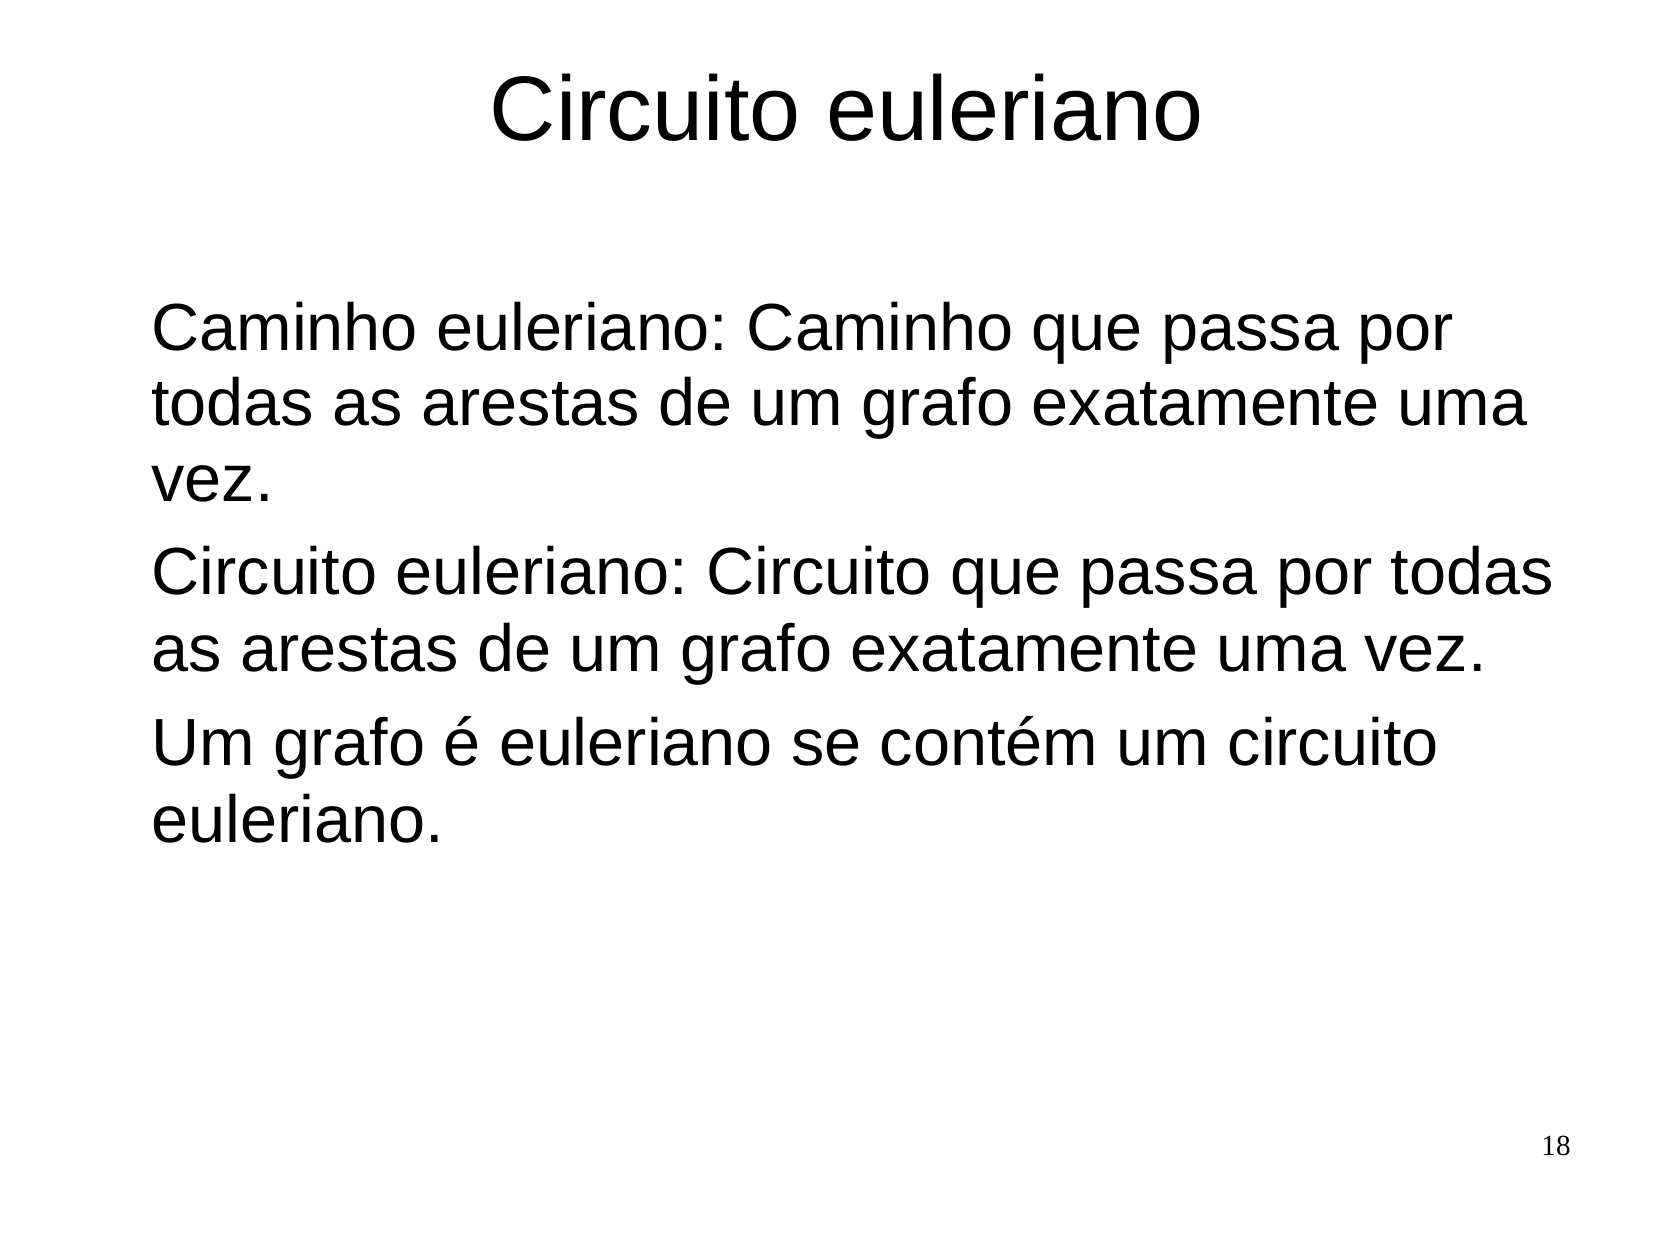

# Circuito euleriano
Caminho euleriano: Caminho que passa por todas as arestas de um grafo exatamente uma vez.
Circuito euleriano: Circuito que passa por todas as arestas de um grafo exatamente uma vez.
Um grafo é euleriano se contém um circuito euleriano.
18